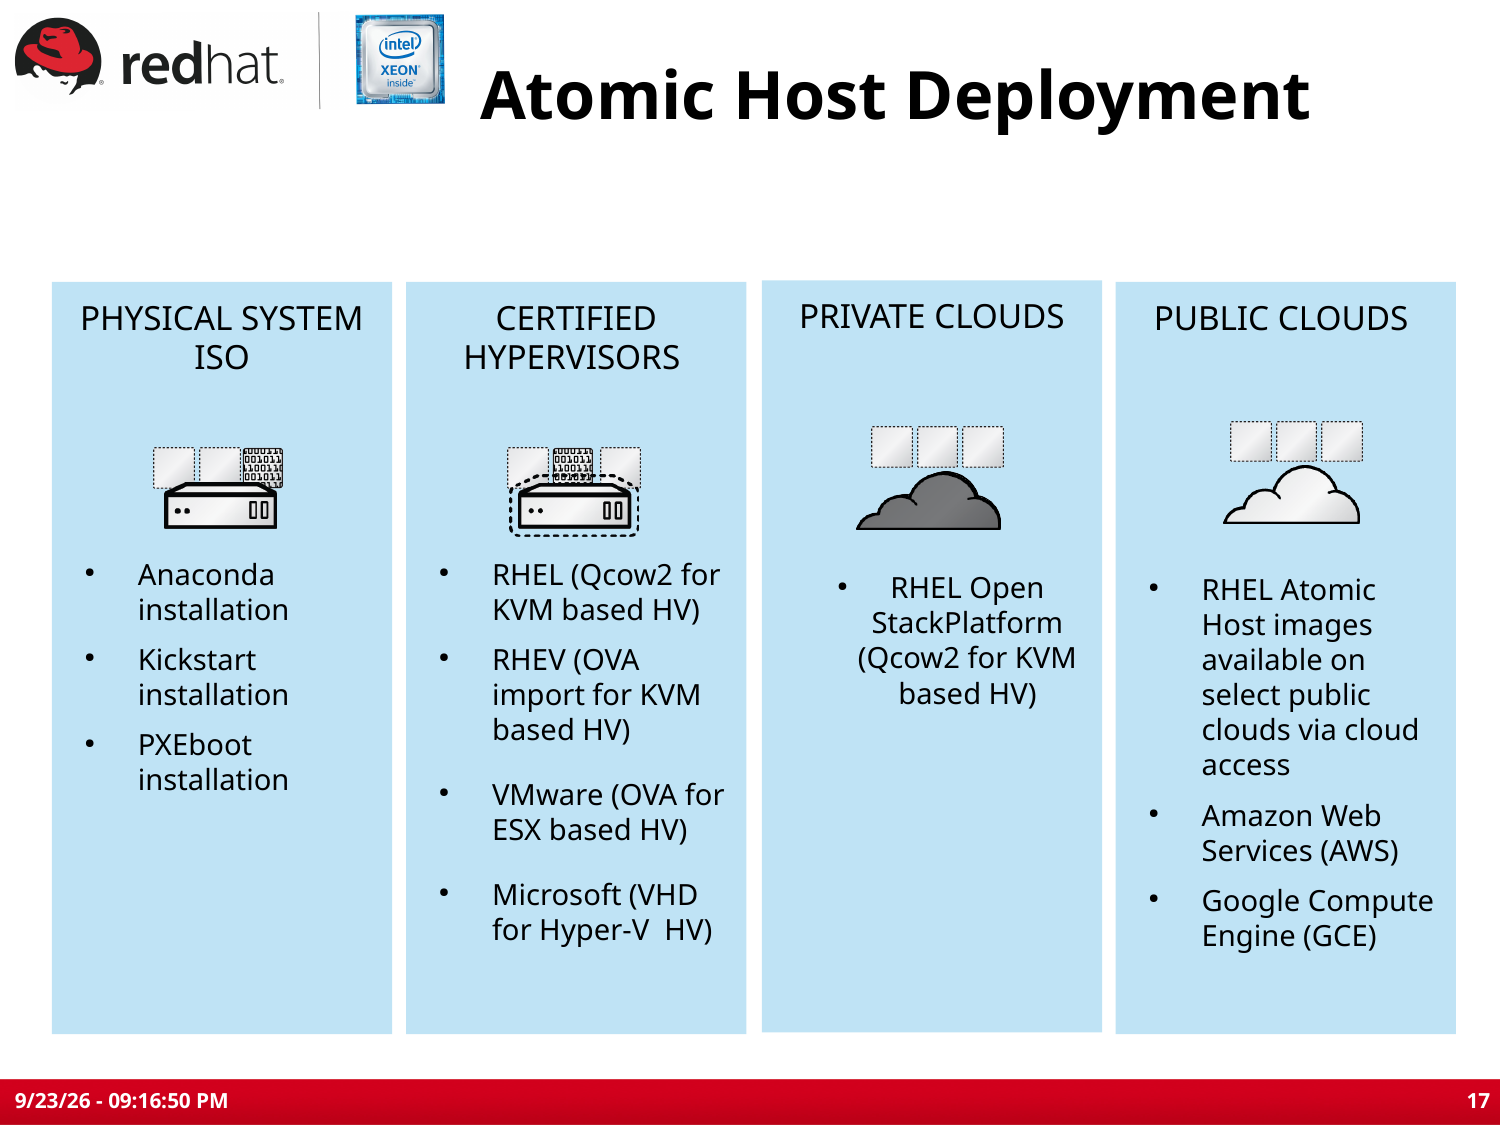

Atomic Host Deployment
PRIVATE CLOUDS
RHEL Open StackPlatform (Qcow2 for KVM based HV)
PHYSICAL SYSTEM ISO
Anaconda installation
Kickstart installation
PXEboot installation
CERTIFIED HYPERVISORS
RHEL (Qcow2 for KVM based HV)
RHEV (OVA import for KVM based HV)
VMware (OVA for ESX based HV)
Microsoft (VHD for Hyper-V HV)
# PUBLIC CLOUDS
RHEL Atomic Host images available on select public clouds via cloud access
Amazon Web Services (AWS)
Google Compute Engine (GCE)